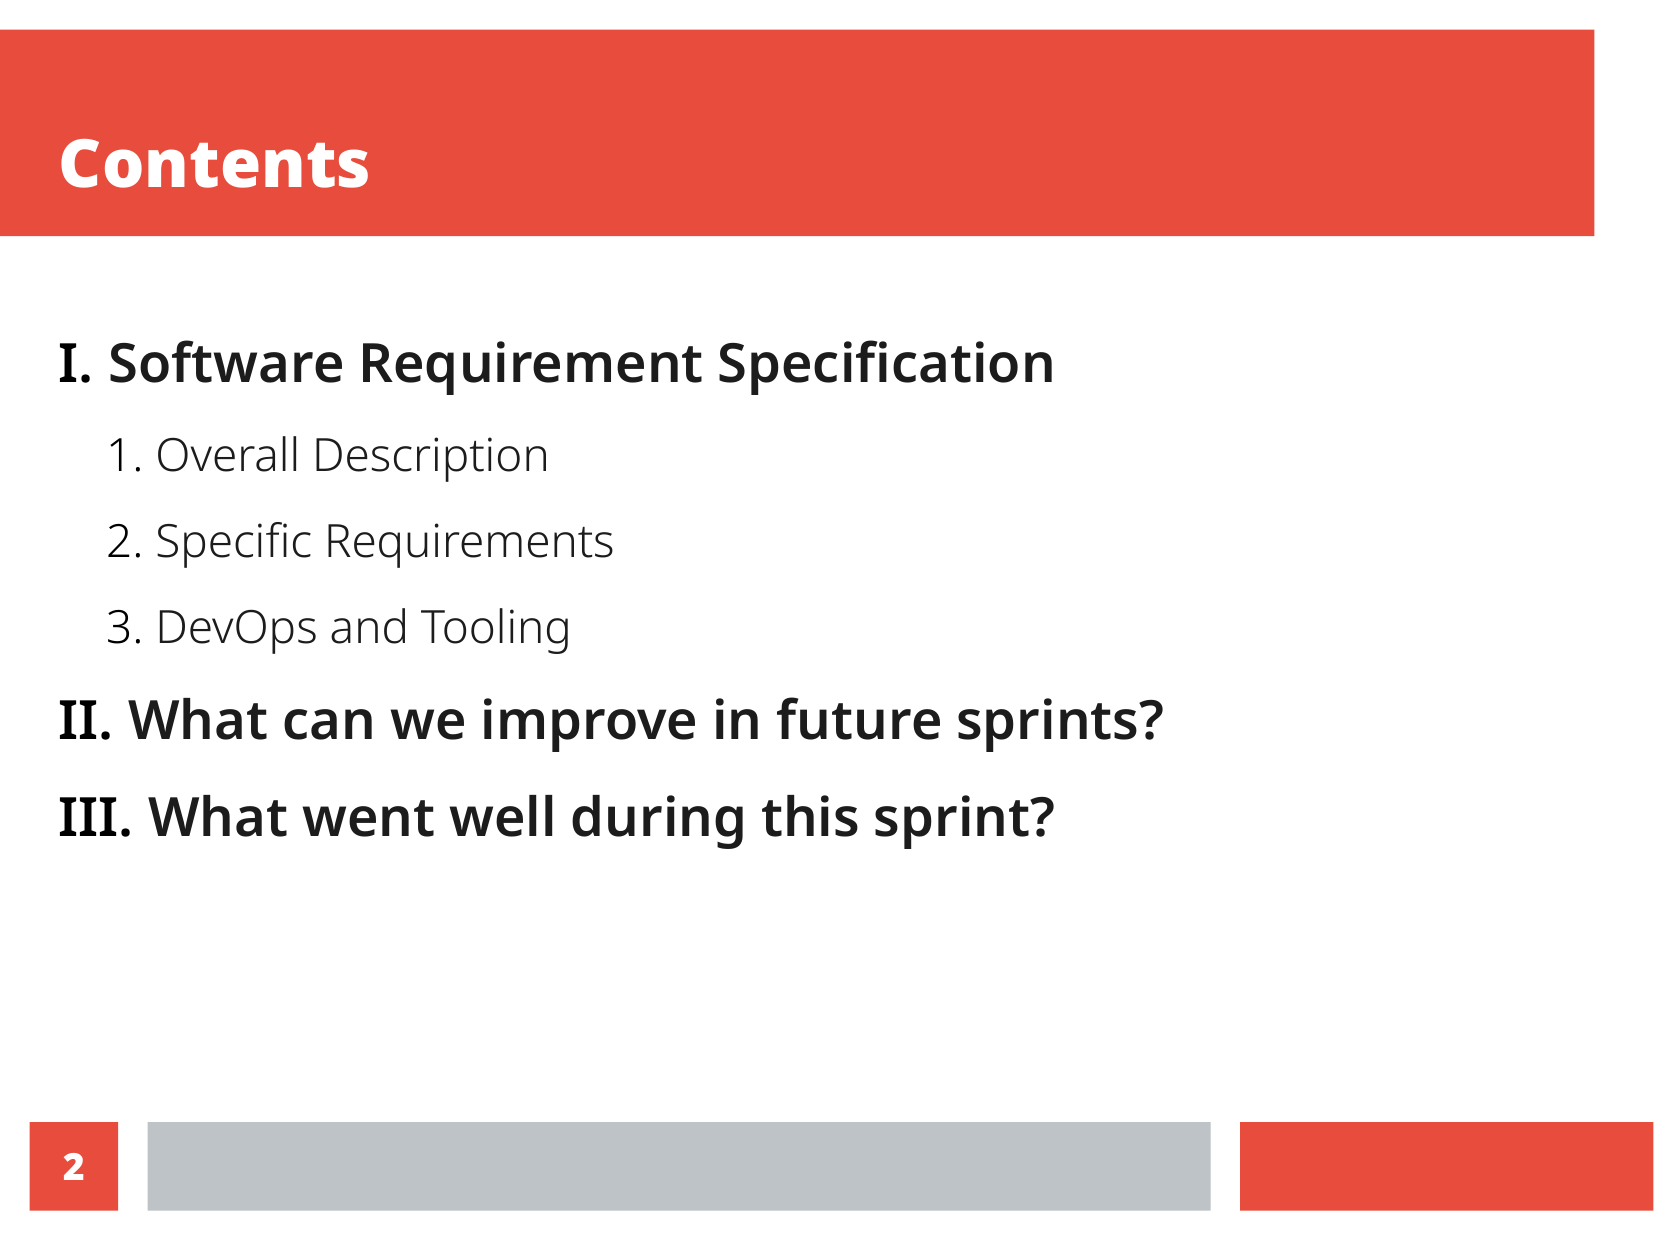

# Contents
 Software Requirement Specification
 Overall Description
 Specific Requirements
 DevOps and Tooling
 What can we improve in future sprints?
 What went well during this sprint?
2